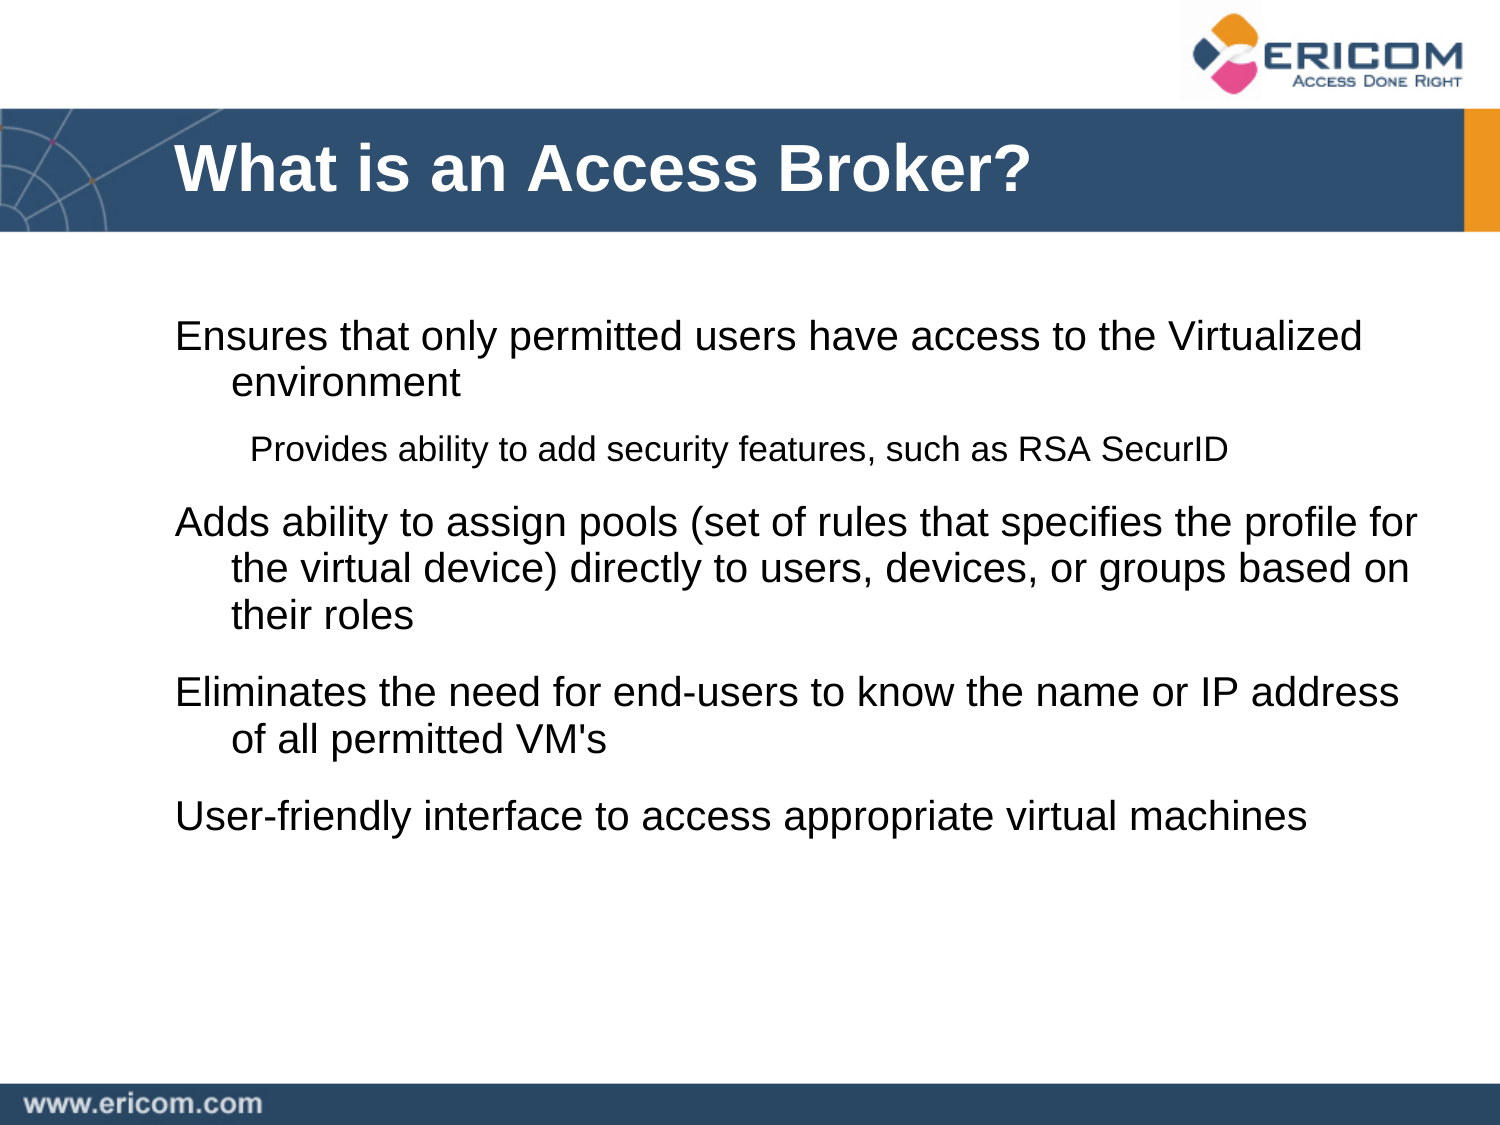

# What is an Access Broker?
Ensures that only permitted users have access to the Virtualized environment
Provides ability to add security features, such as RSA SecurID
Adds ability to assign pools (set of rules that specifies the profile for the virtual device) directly to users, devices, or groups based on their roles
Eliminates the need for end-users to know the name or IP address of all permitted VM's
User-friendly interface to access appropriate virtual machines